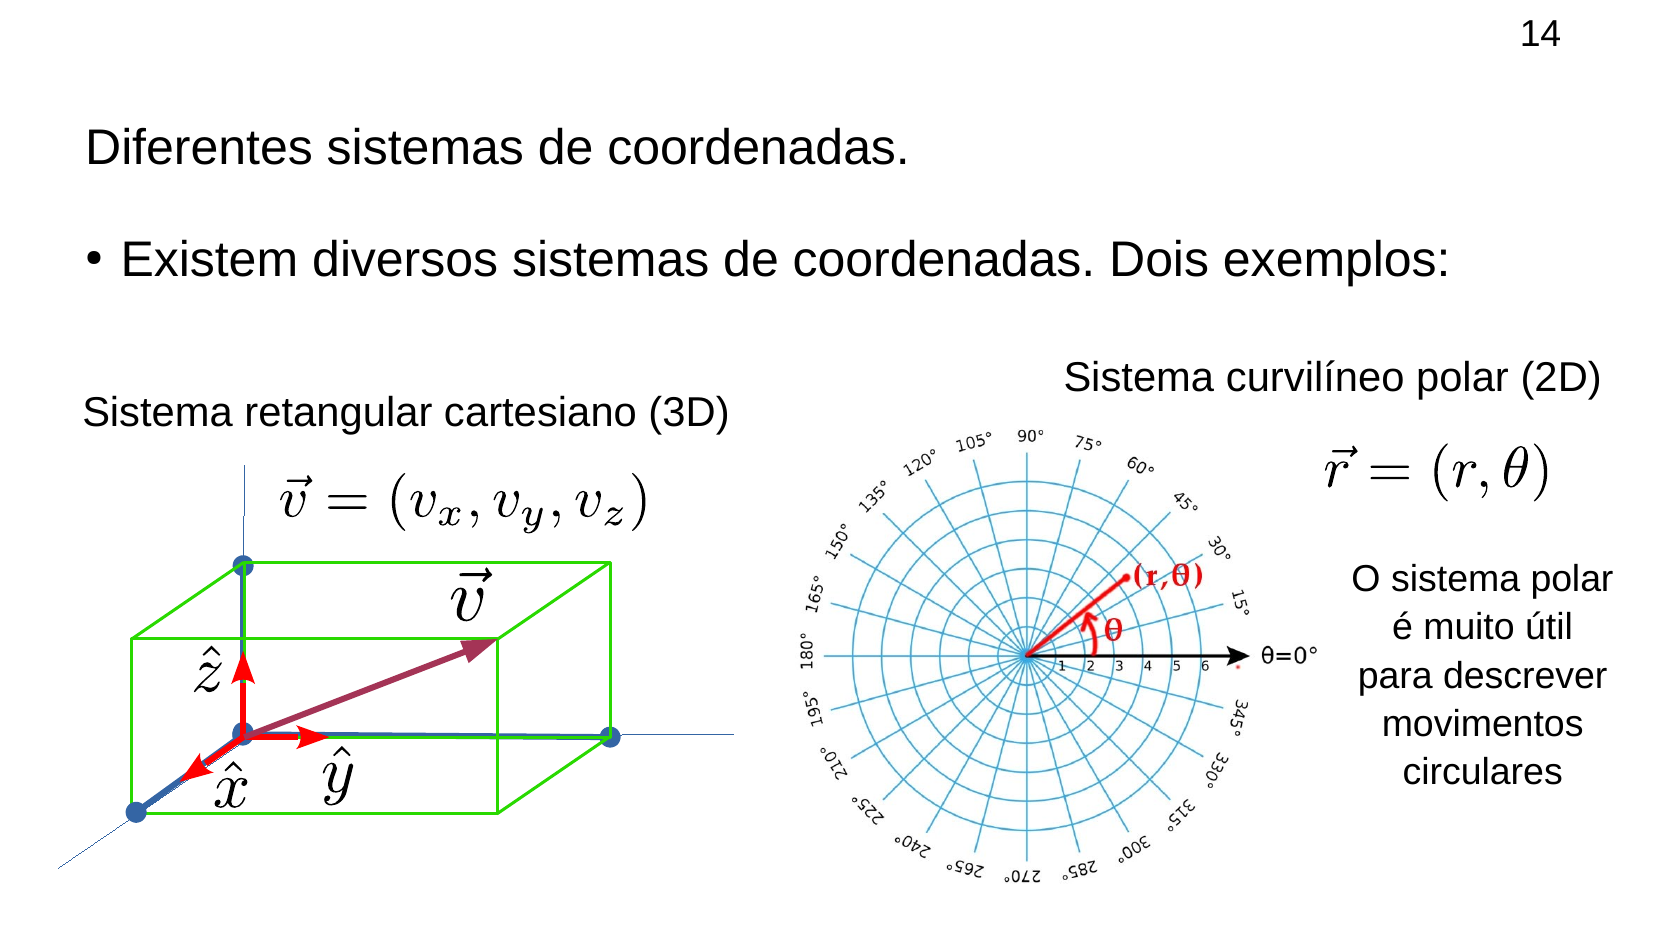

Diferentes sistemas de coordenadas.
Existem diversos sistemas de coordenadas. Dois exemplos:
Sistema curvilíneo polar (2D)
Sistema retangular cartesiano (3D)
O sistema polar é muito útil para descrever movimentos circulares